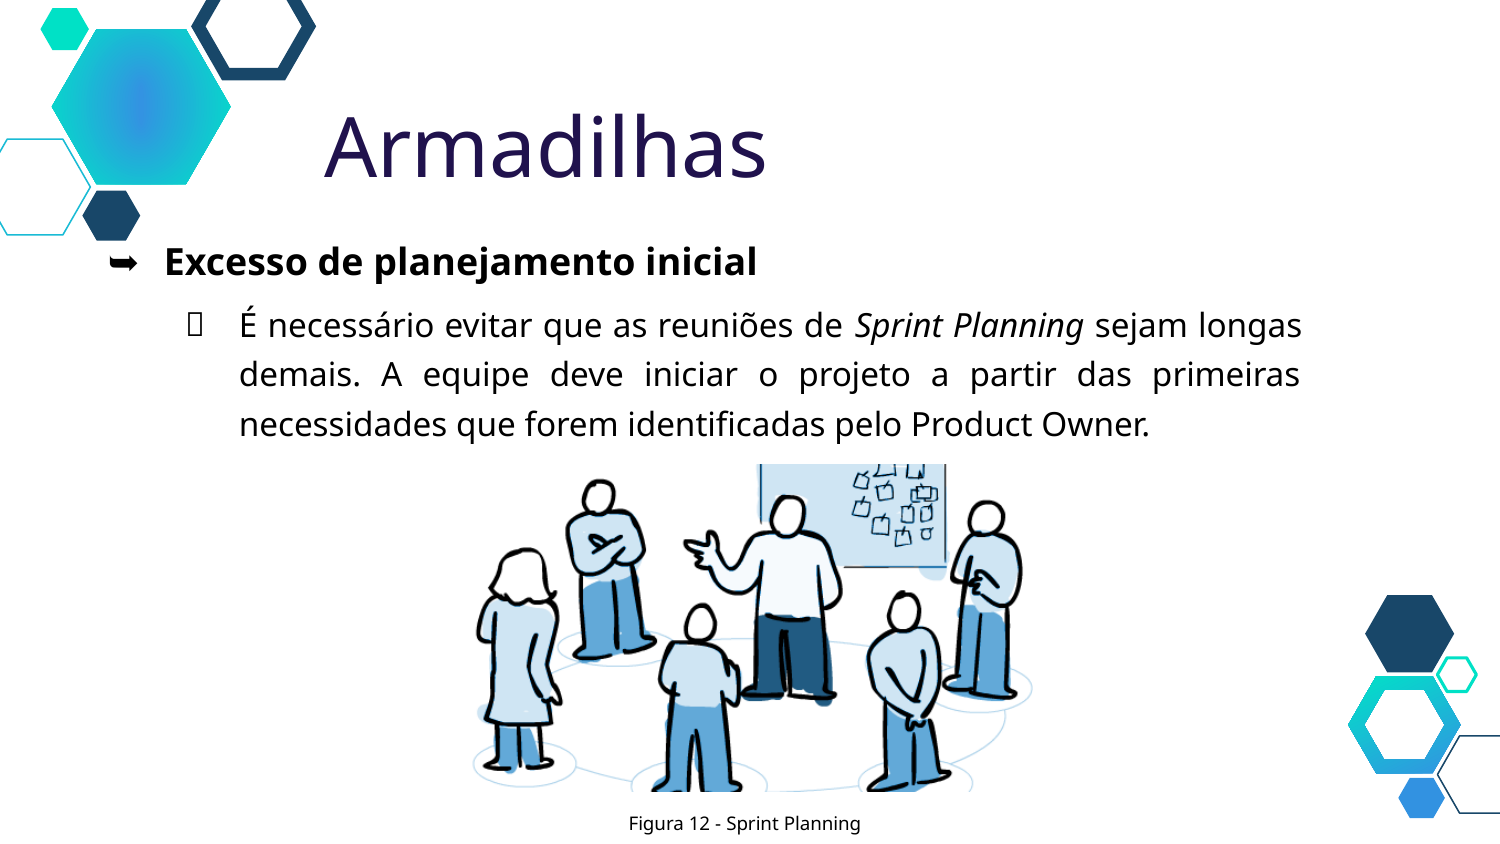

# Armadilhas
Excesso de planejamento inicial
É necessário evitar que as reuniões de Sprint Planning sejam longas demais. A equipe deve iniciar o projeto a partir das primeiras necessidades que forem identificadas pelo Product Owner.
Figura 12 - Sprint Planning